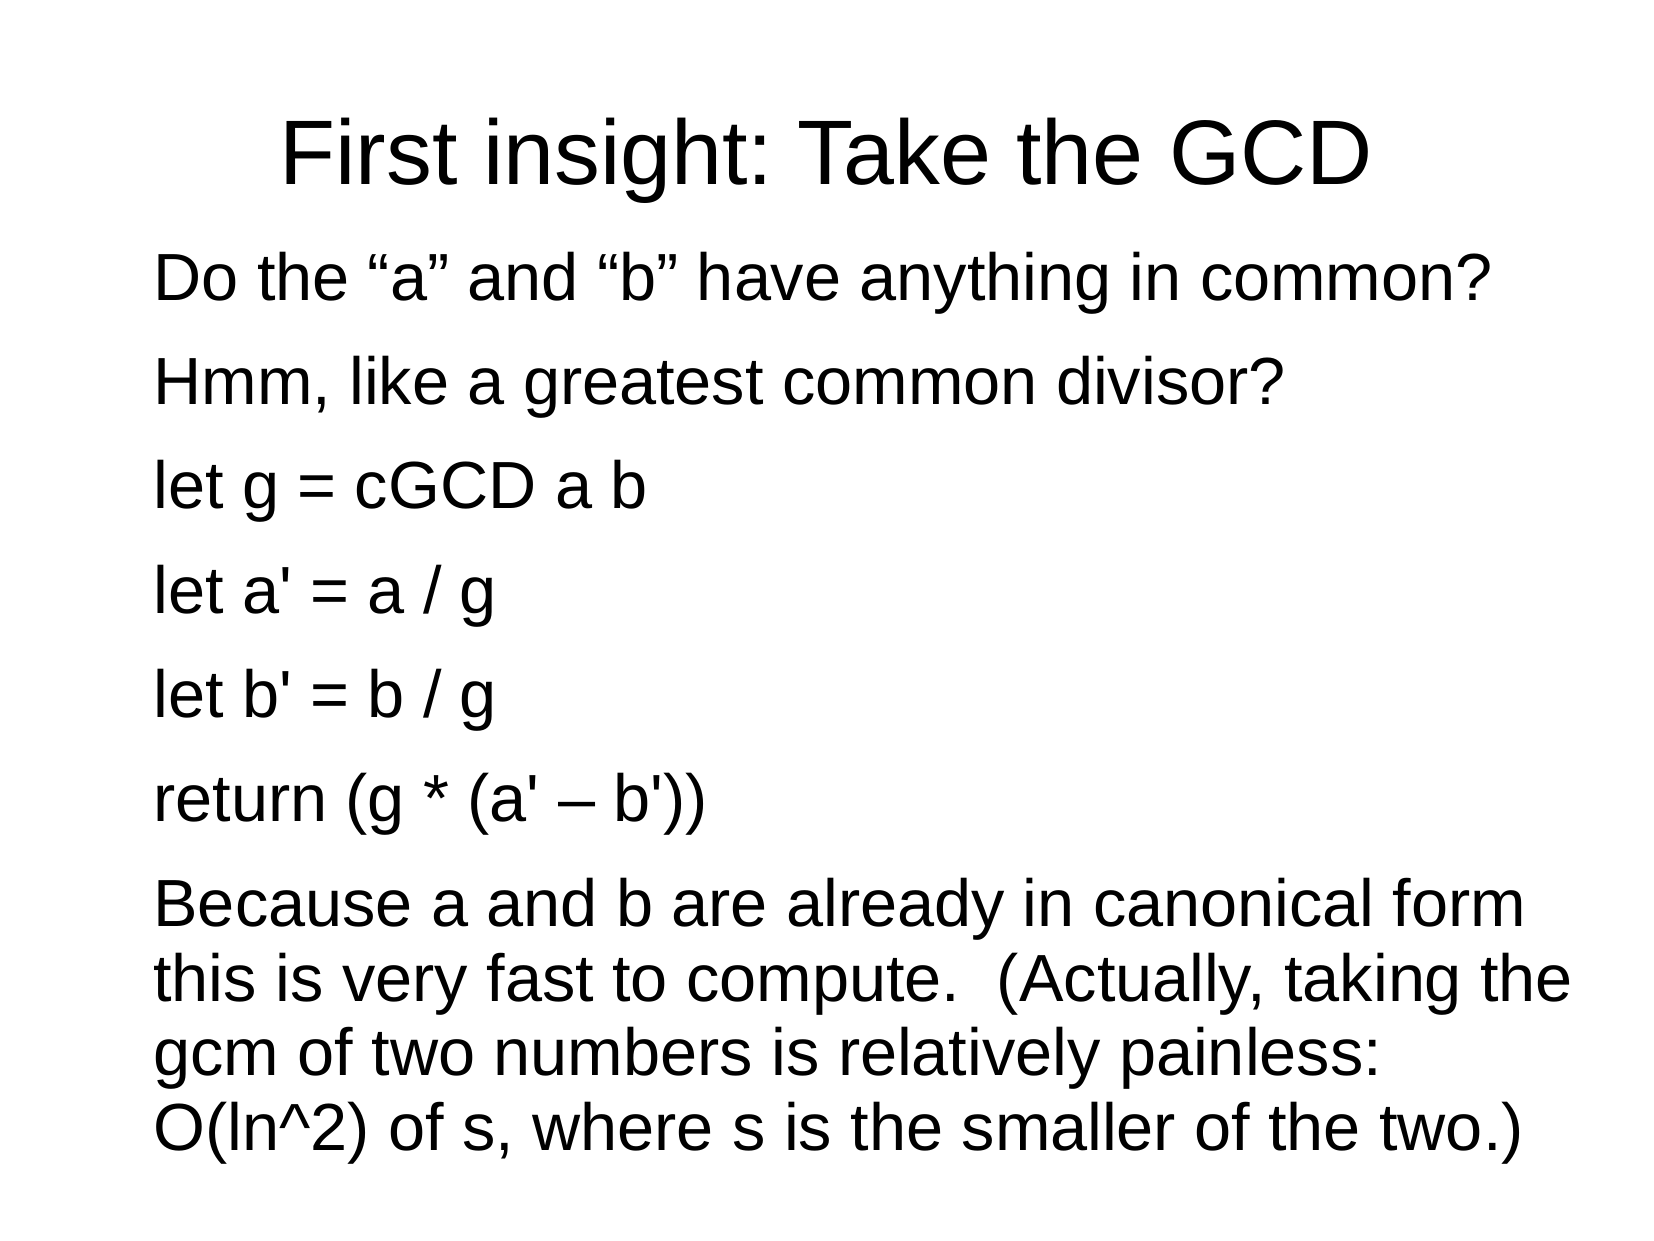

# First insight: Take the GCD
Do the “a” and “b” have anything in common?
Hmm, like a greatest common divisor?
let g = cGCD a b
let a' = a / g
let b' = b / g
return (g * (a' – b'))
Because a and b are already in canonical form this is very fast to compute. (Actually, taking the gcm of two numbers is relatively painless: O(ln^2) of s, where s is the smaller of the two.)